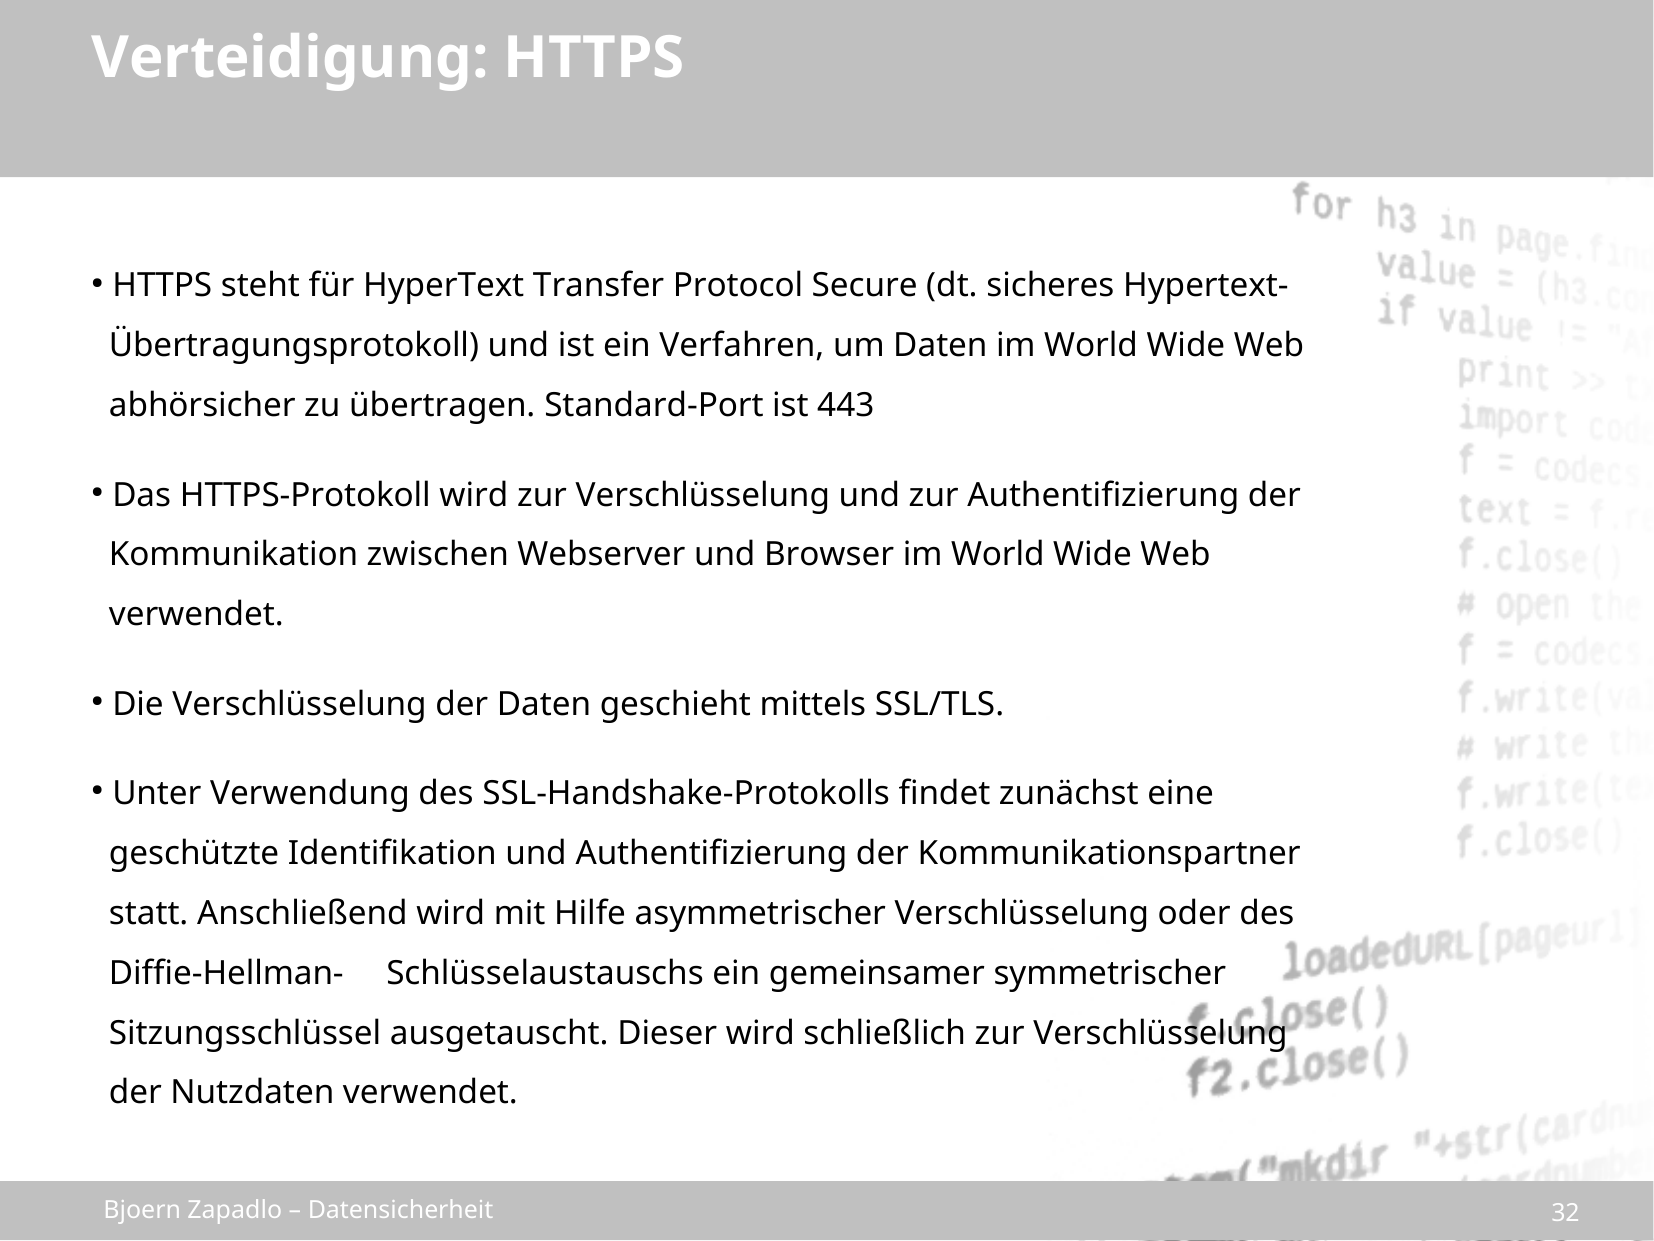

Verteidigung: HTTPS
 HTTPS steht für HyperText Transfer Protocol Secure (dt. sicheres Hypertext-
 Übertragungsprotokoll) und ist ein Verfahren, um Daten im World Wide Web
 abhörsicher zu übertragen. Standard-Port ist 443
 Das HTTPS-Protokoll wird zur Verschlüsselung und zur Authentifizierung der
 Kommunikation zwischen Webserver und Browser im World Wide Web
 verwendet.
 Die Verschlüsselung der Daten geschieht mittels SSL/TLS.
 Unter Verwendung des SSL-Handshake-Protokolls findet zunächst eine
 geschützte Identifikation und Authentifizierung der Kommunikationspartner
 statt. Anschließend wird mit Hilfe asymmetrischer Verschlüsselung oder des
 Diffie-Hellman-	Schlüsselaustauschs ein gemeinsamer symmetrischer
 Sitzungsschlüssel ausgetauscht. Dieser wird schließlich zur Verschlüsselung
 der Nutzdaten verwendet.